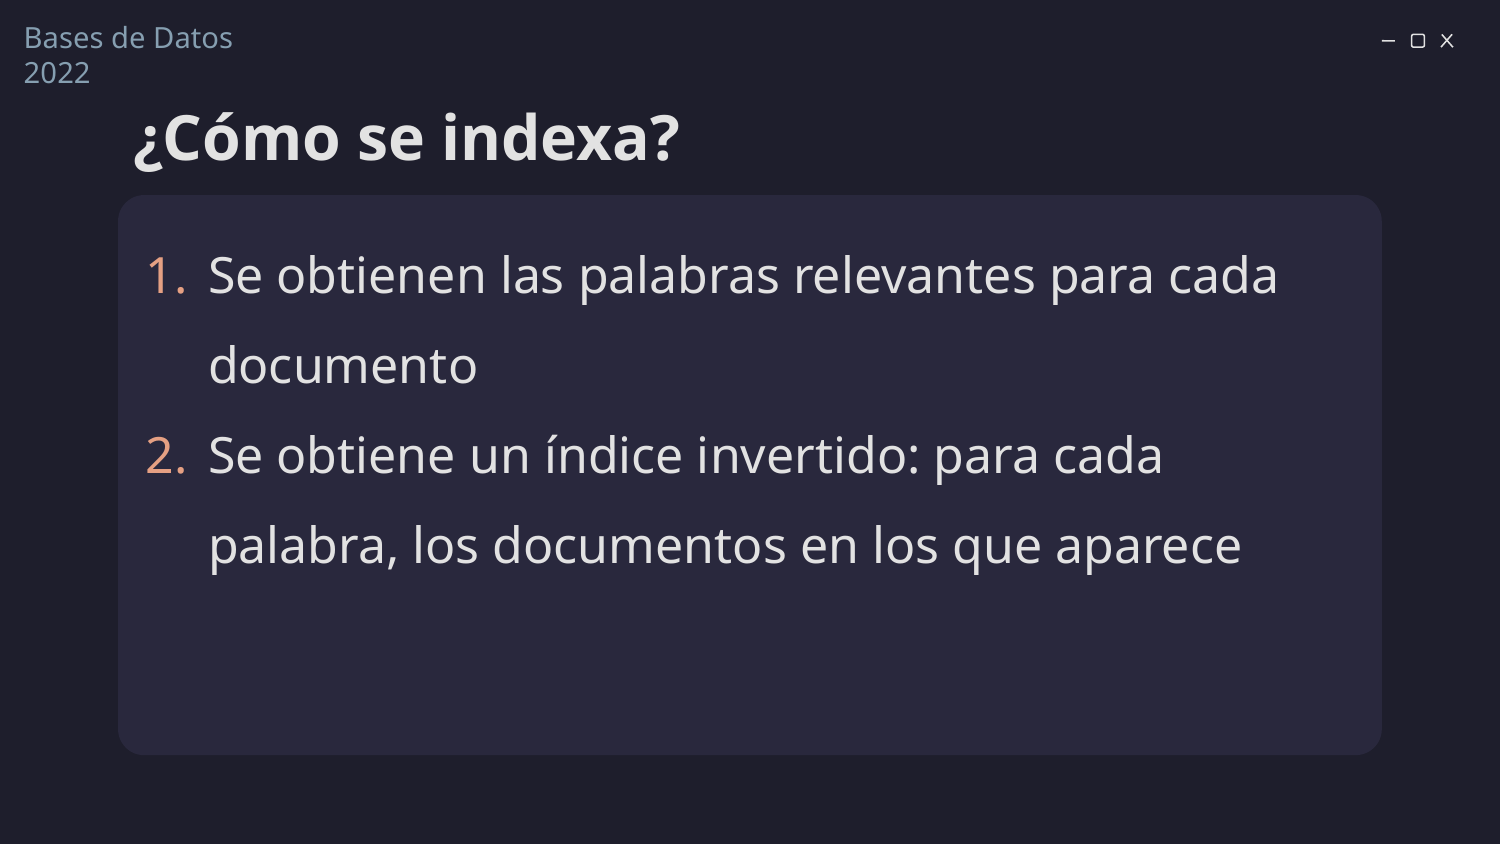

# ¿Cómo se indexa?
Se obtienen las palabras relevantes para cada documento
Se obtiene un índice invertido: para cada palabra, los documentos en los que aparece